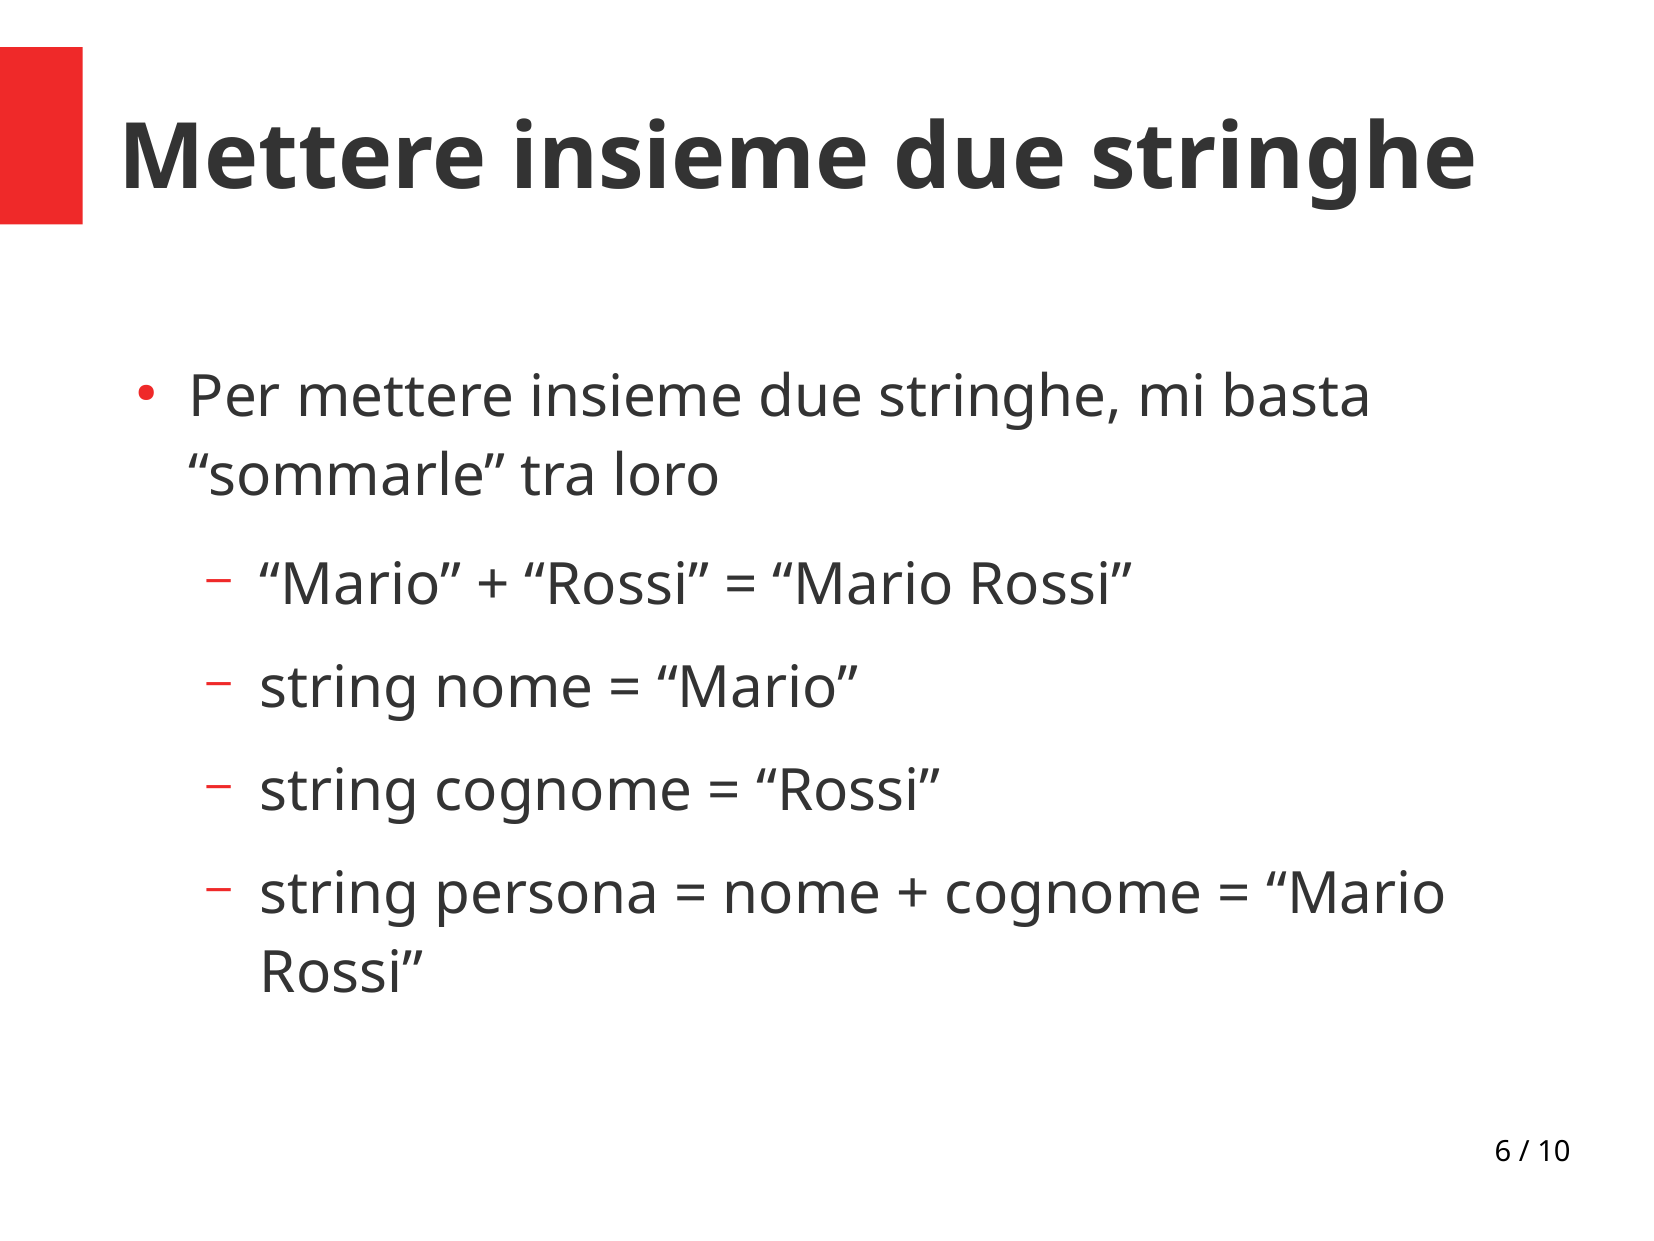

# Mettere insieme due stringhe
Per mettere insieme due stringhe, mi basta “sommarle” tra loro
“Mario” + “Rossi” = “Mario Rossi”
string nome = “Mario”
string cognome = “Rossi”
string persona = nome + cognome = “Mario Rossi”
6